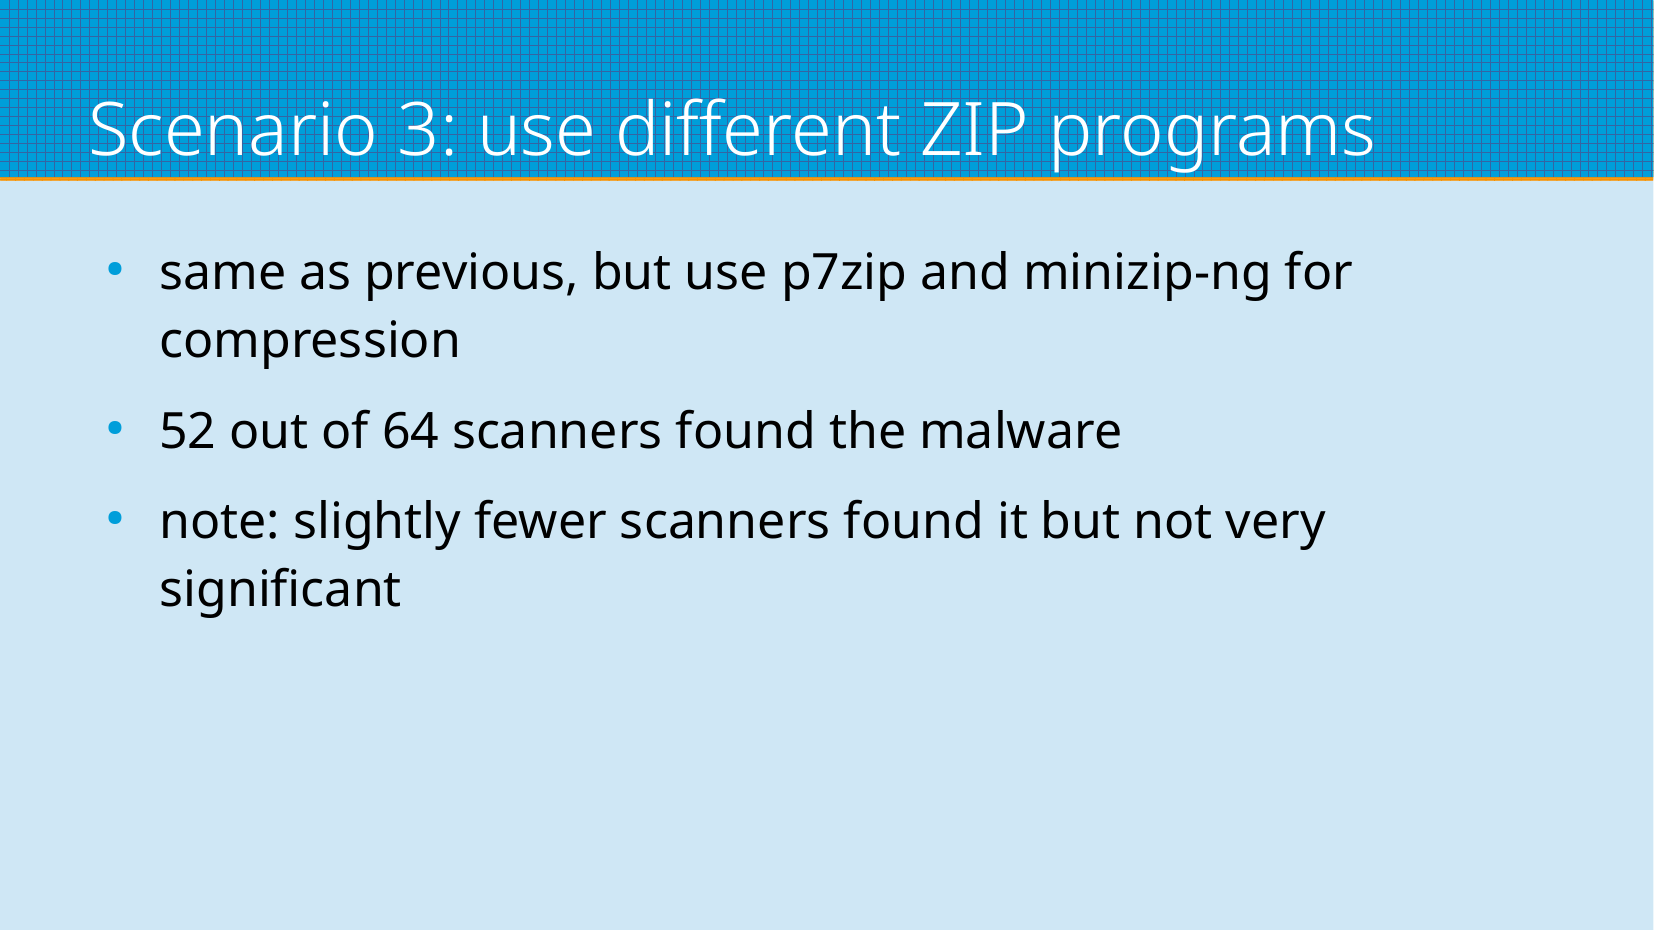

# Scenario 3: use different ZIP programs
same as previous, but use p7zip and minizip-ng for compression
52 out of 64 scanners found the malware
note: slightly fewer scanners found it but not very significant